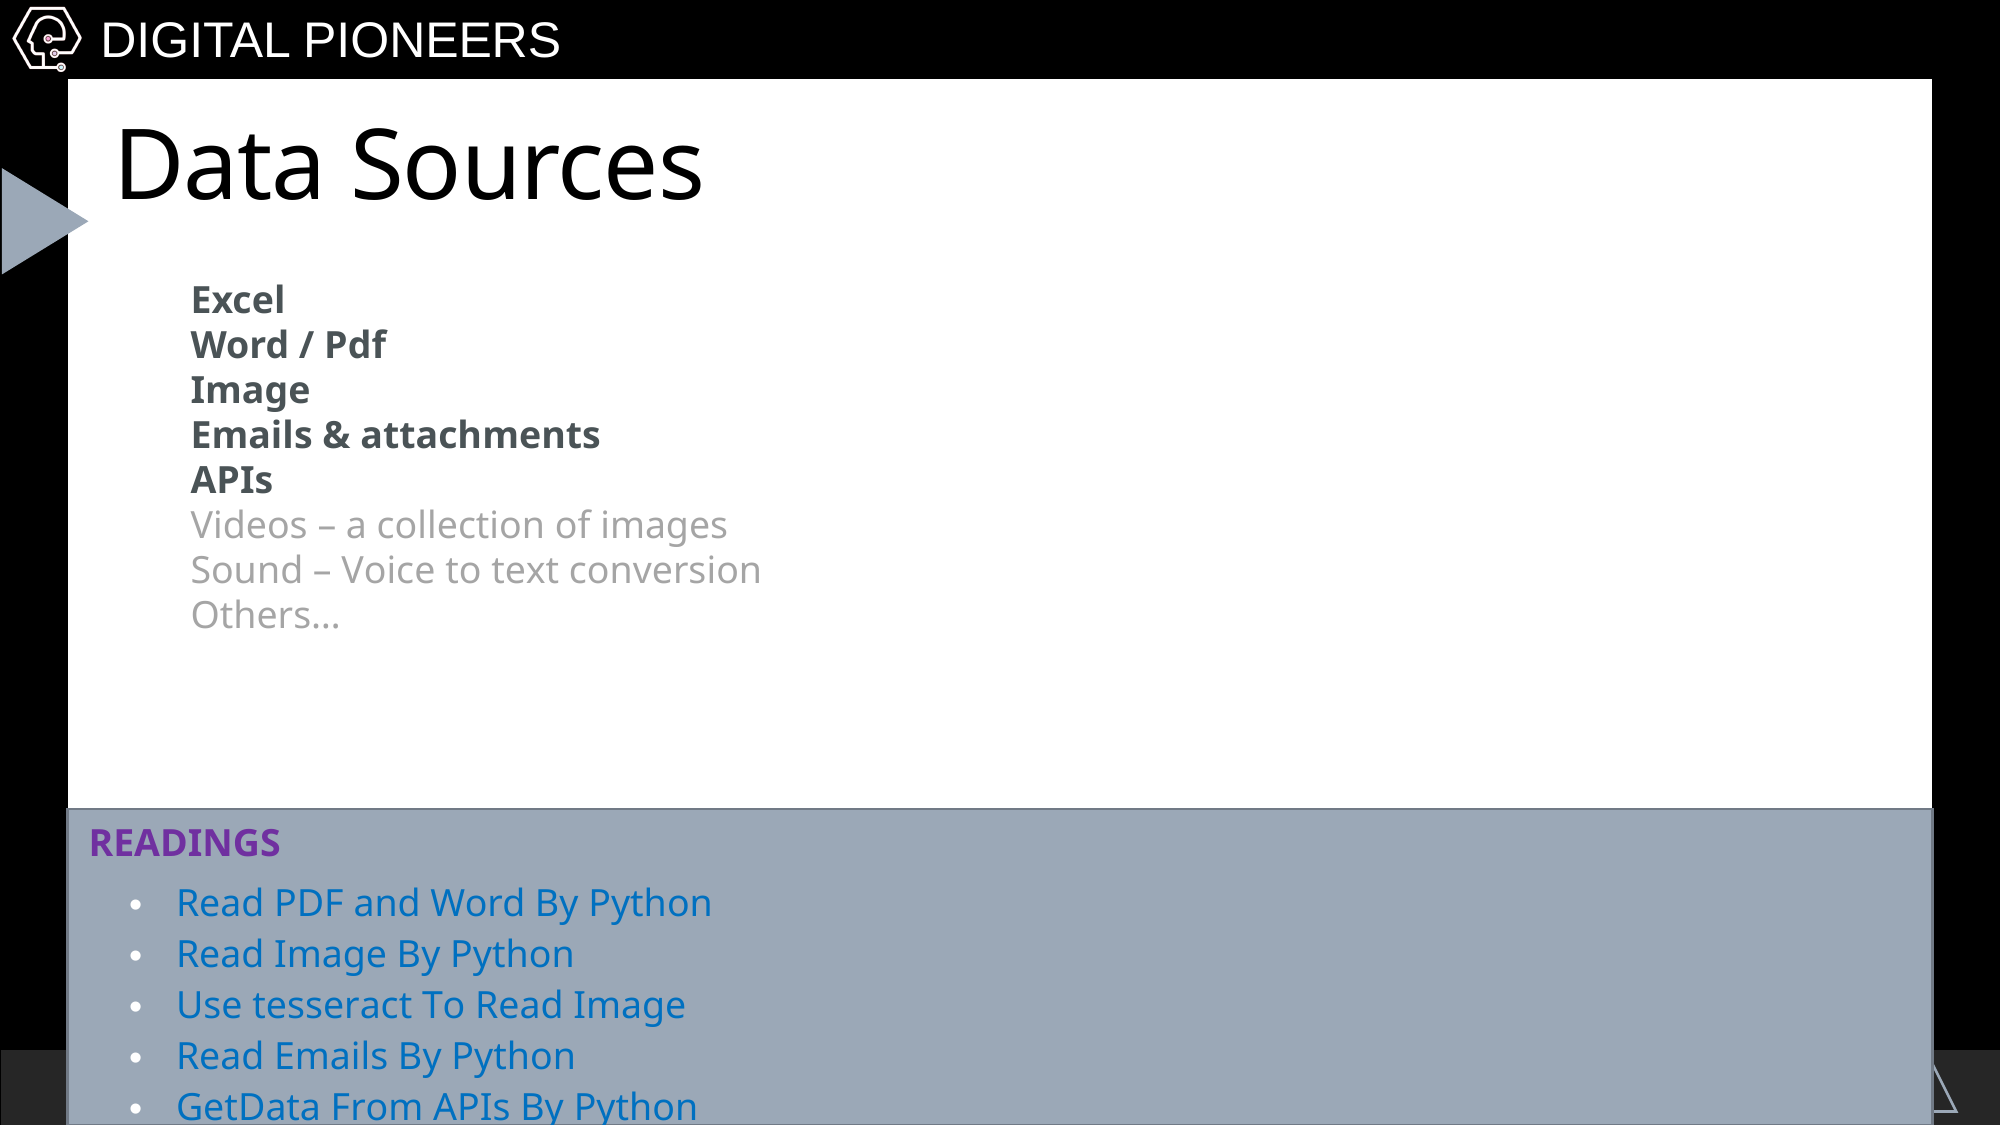

DIGITAL PIONEERS
# Data Sources
Excel
Word / Pdf
Image
Emails & attachments
APIs
Videos – a collection of images
Sound – Voice to text conversion
Others…
READINGS
Read PDF and Word By Python
Read Image By Python
Use tesseract To Read Image
Read Emails By Python
GetData From APIs By Python